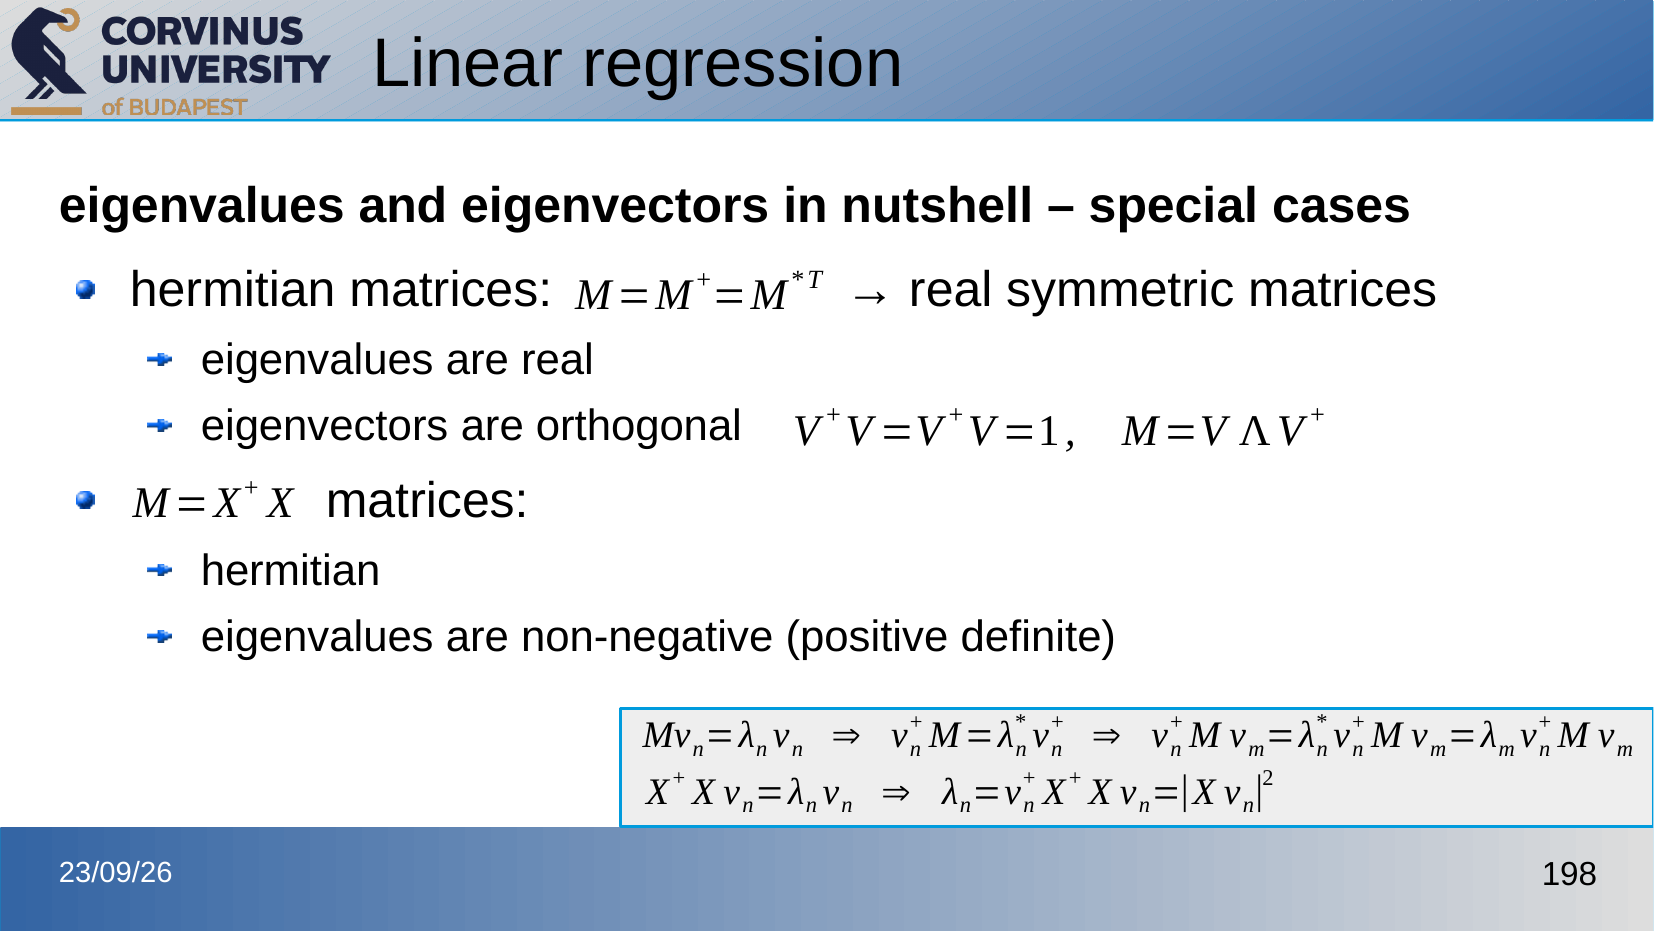

# Linear regression
eigenvalues and eigenvectors in nutshell – special cases
hermitian matrices: → real symmetric matrices
eigenvalues are real
eigenvectors are orthogonal
 matrices:
hermitian
eigenvalues are non-negative (positive definite)